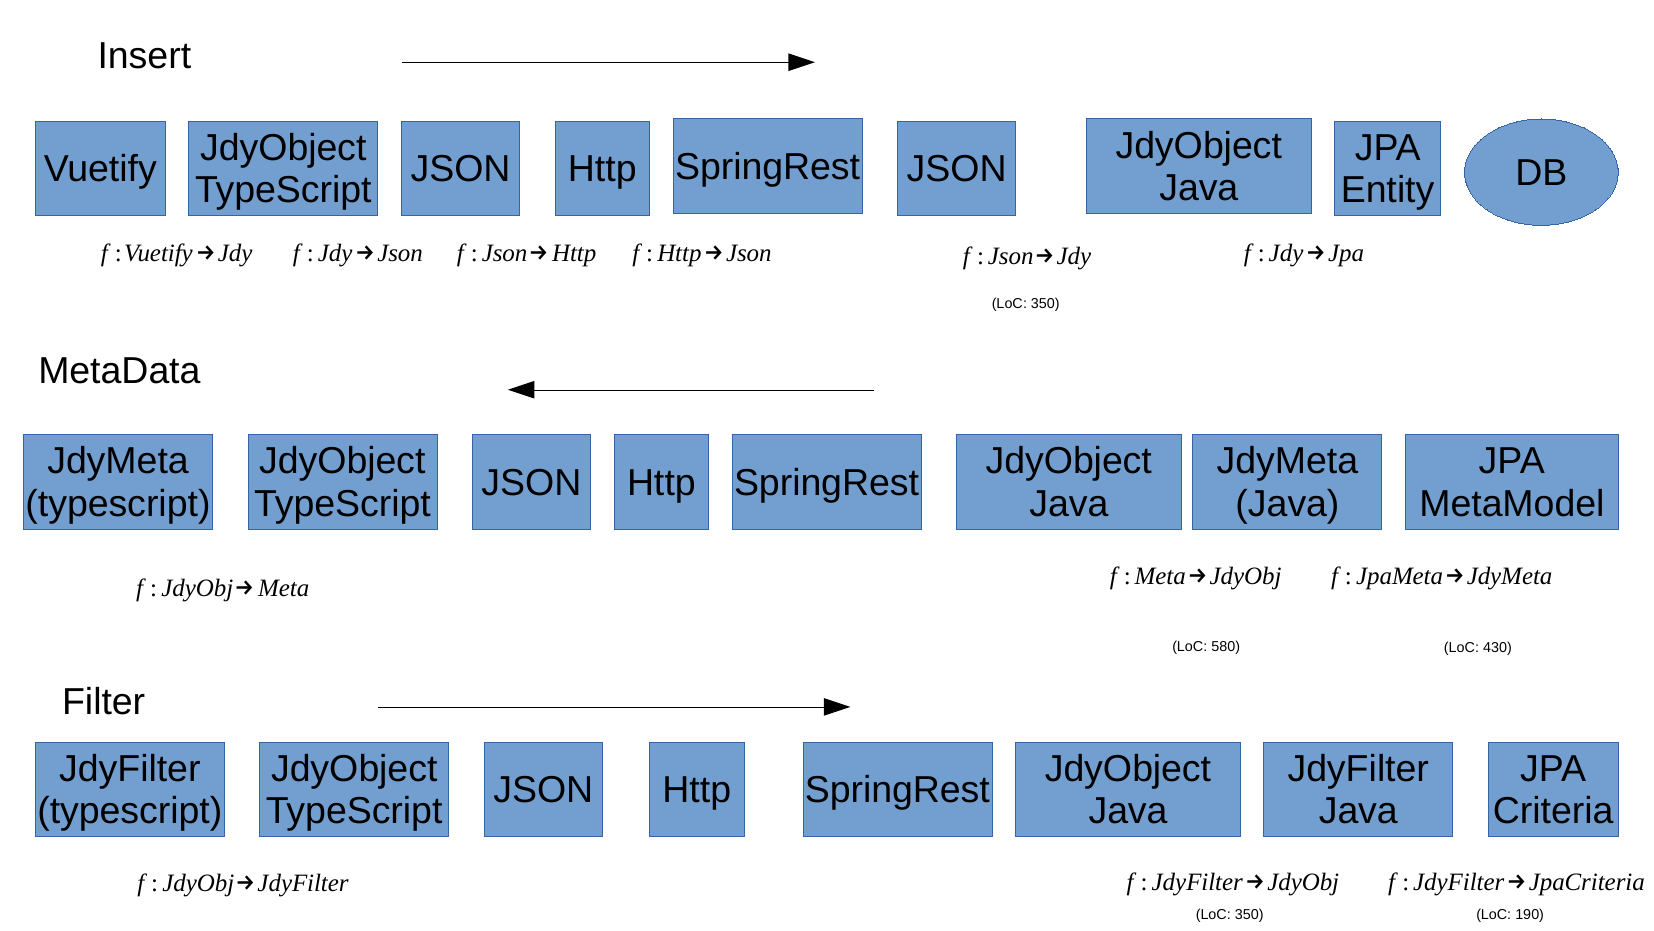

Insert
SpringRest
JdyObject
Java
DB
Vuetify
JdyObject
TypeScript
JSON
Http
JSON
JPA
Entity
(LoC: 350)
MetaData
JdyMeta
(typescript)
JdyObject
TypeScript
JSON
Http
SpringRest
JdyObject
Java
JdyMeta
(Java)
JPA
MetaModel
(LoC: 580)
(LoC: 430)
Filter
JdyFilter
(typescript)
JdyFilter
(typescript)
JdyObject
TypeScript
JSON
Http
SpringRest
JdyObject
Java
JdyFilter
Java
JPA
Criteria
(LoC: 350)
(LoC: 190)